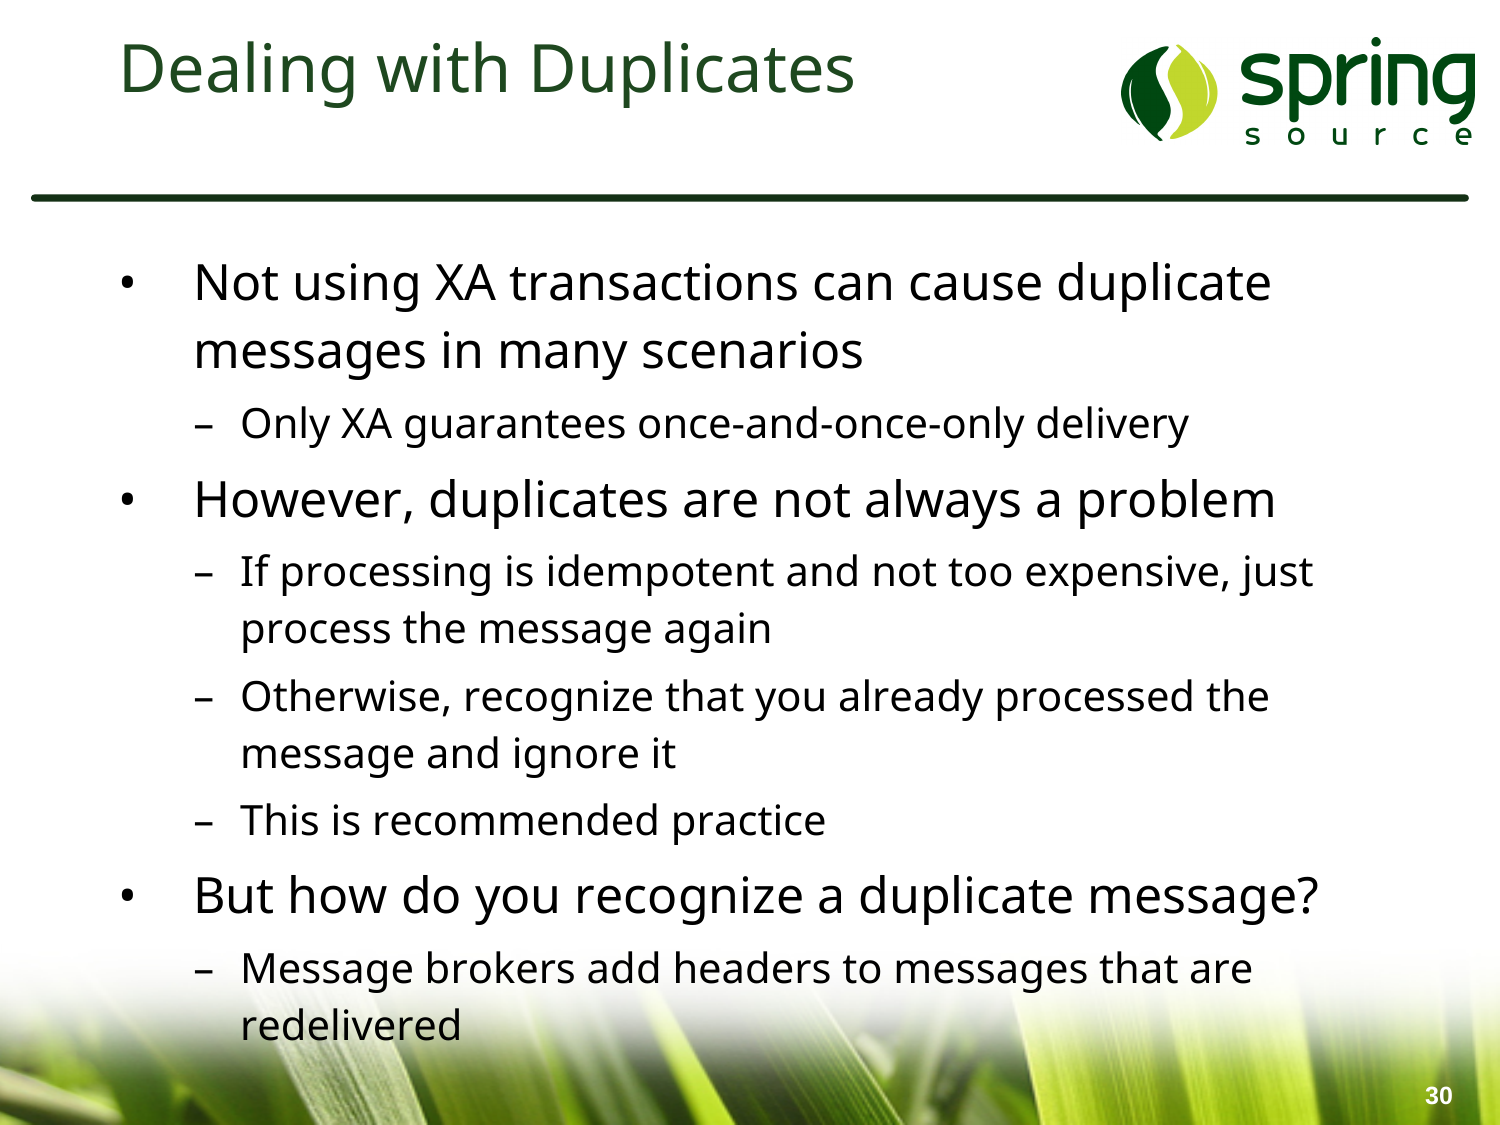

# Dealing with Duplicates
Not using XA transactions can cause duplicate messages in many scenarios
Only XA guarantees once-and-once-only delivery
However, duplicates are not always a problem
If processing is idempotent and not too expensive, just process the message again
Otherwise, recognize that you already processed the message and ignore it
This is recommended practice
But how do you recognize a duplicate message?
Message brokers add headers to messages that are redelivered